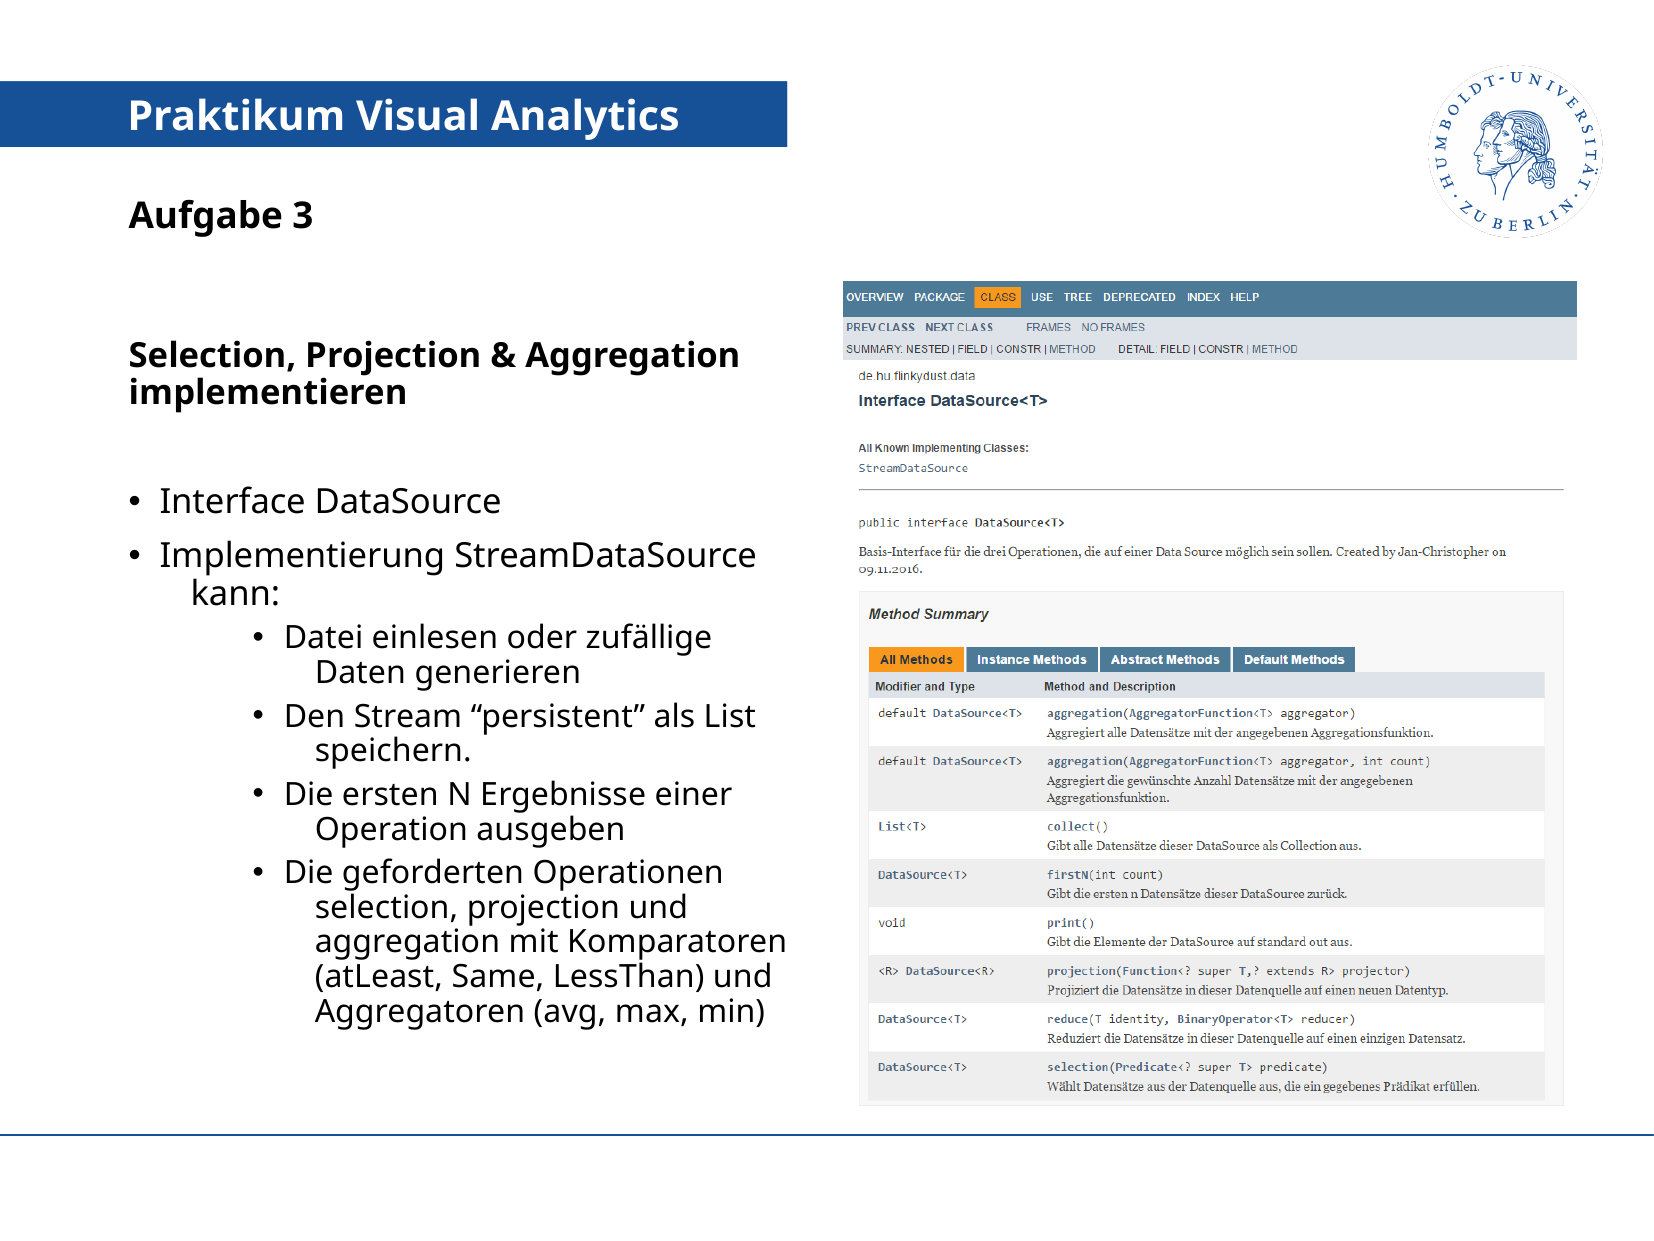

# Aufgabe 3
Selection, Projection & Aggregation implementieren
Interface DataSource
Implementierung StreamDataSource kann:
Datei einlesen oder zufällige Daten generieren
Den Stream “persistent” als List speichern.
Die ersten N Ergebnisse einer Operation ausgeben
Die geforderten Operationen selection, projection und aggregation mit Komparatoren (atLeast, Same, LessThan) und Aggregatoren (avg, max, min)